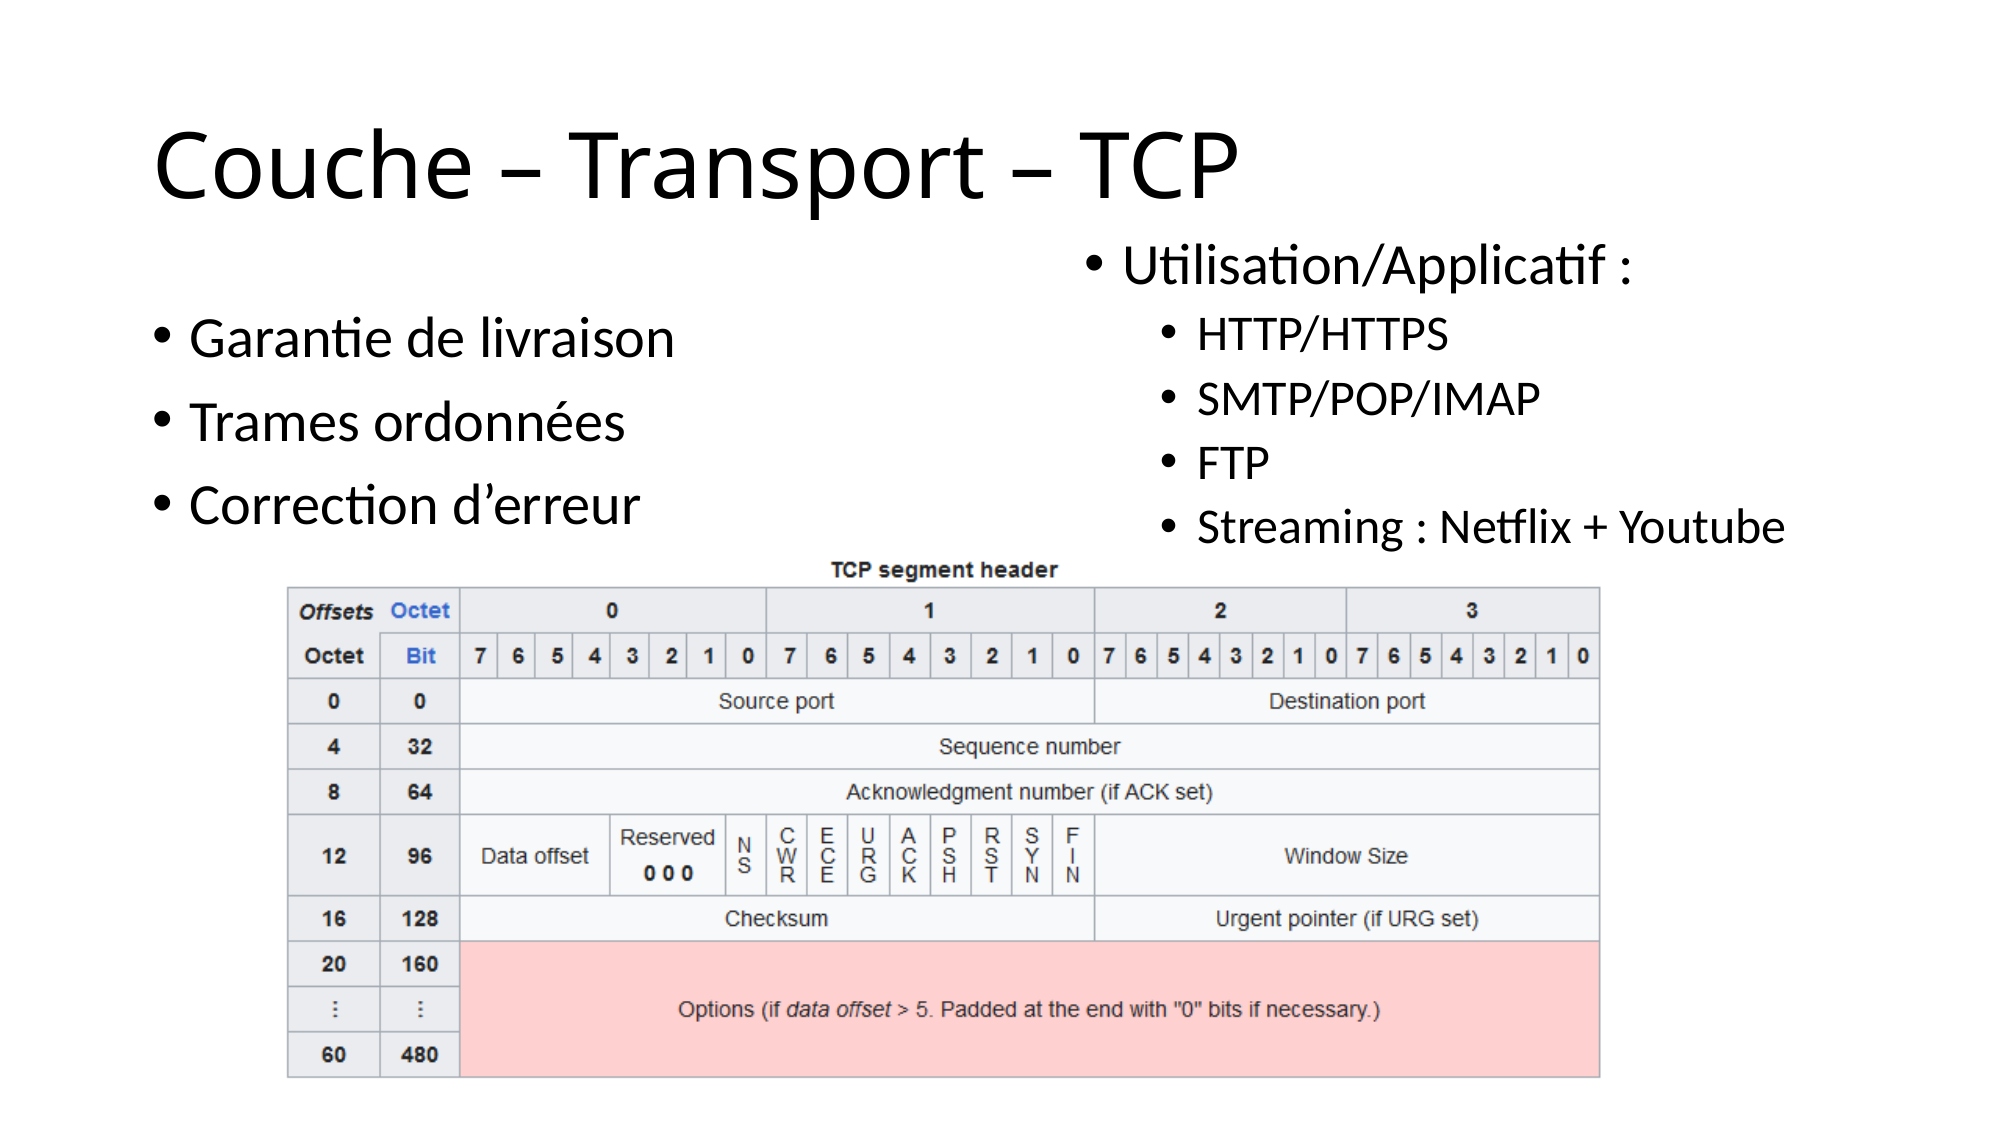

# Couche – Transport – TCP
Utilisation/Applicatif :
HTTP/HTTPS
SMTP/POP/IMAP
FTP
Streaming : Netflix + Youtube
Garantie de livraison
Trames ordonnées
Correction d’erreur